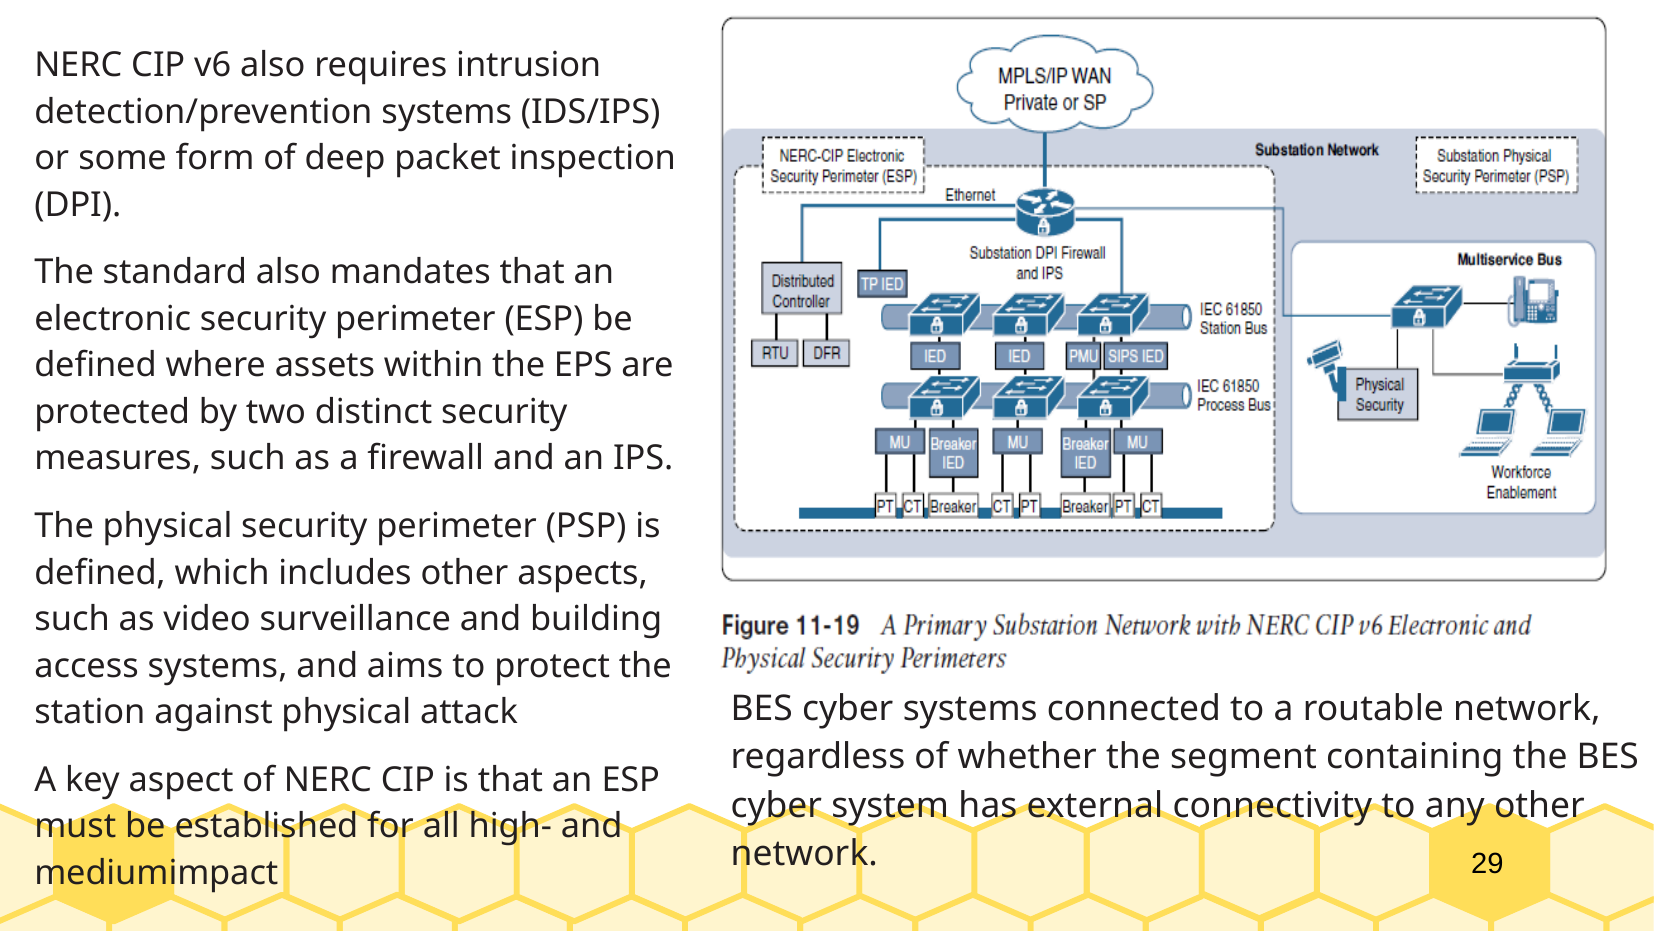

# NERC CIP v6 also requires intrusion detection/prevention systems (IDS/IPS) or some form of deep packet inspection (DPI).
The standard also mandates that an electronic security perimeter (ESP) be defined where assets within the EPS are protected by two distinct security measures, such as a firewall and an IPS.
The physical security perimeter (PSP) is defined, which includes other aspects, such as video surveillance and building access systems, and aims to protect the station against physical attack
A key aspect of NERC CIP is that an ESP must be established for all high- and mediumimpact
BES cyber systems connected to a routable network, regardless of whether the segment containing the BES cyber system has external connectivity to any other network.